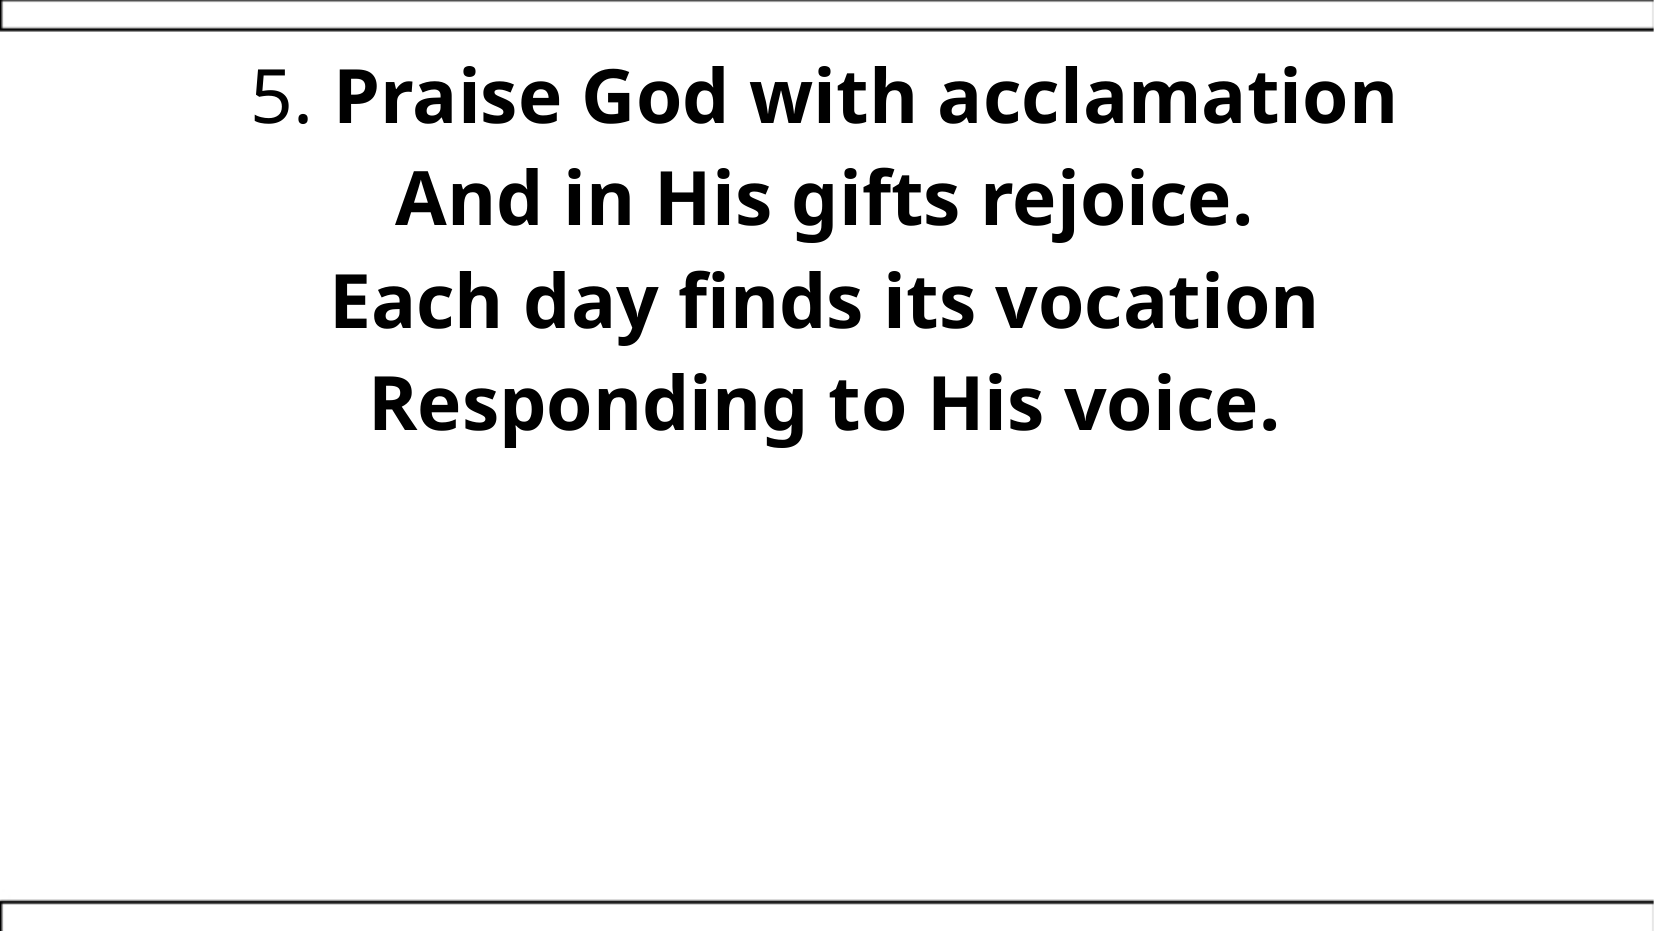

5. Praise God with acclamation
And in His gifts rejoice.
Each day finds its vocation
Responding to His voice.